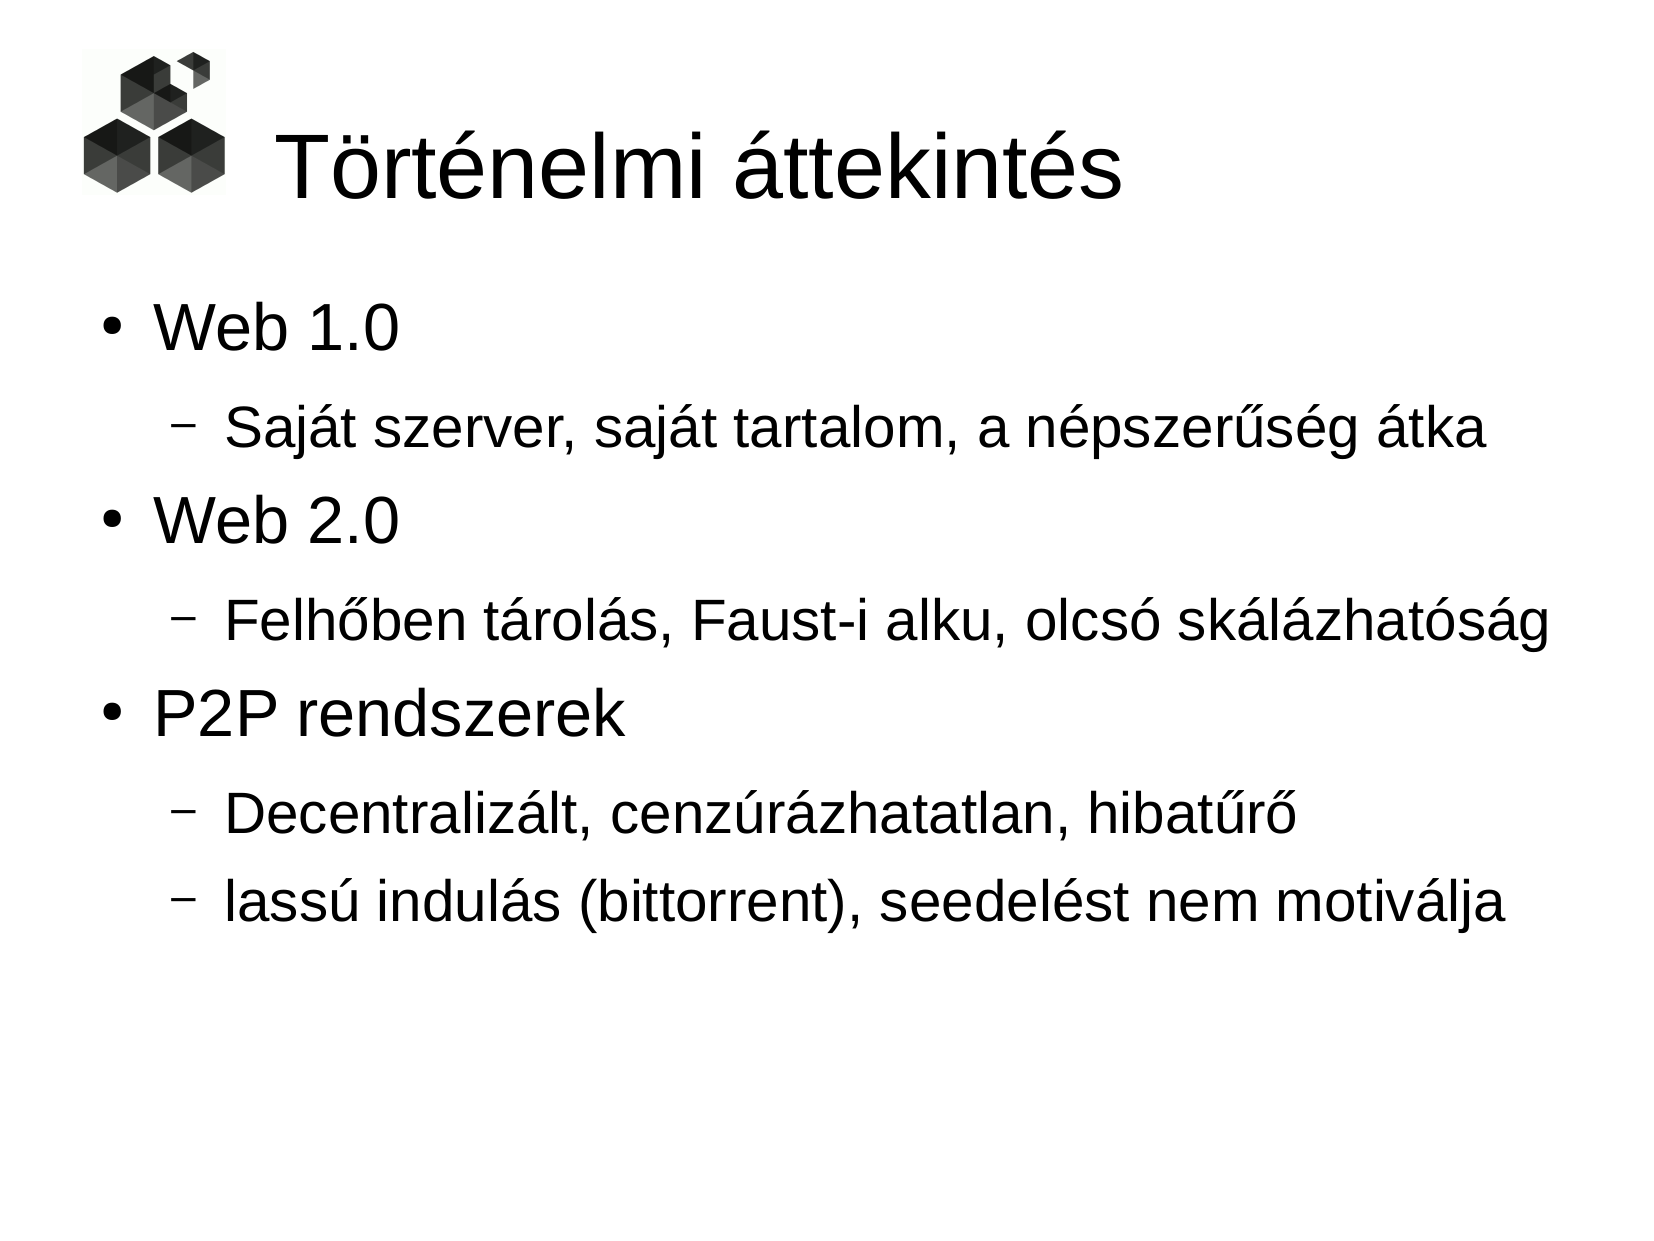

# Történelmi áttekintés
Web 1.0
Saját szerver, saját tartalom, a népszerűség átka
Web 2.0
Felhőben tárolás, Faust-i alku, olcsó skálázhatóság
P2P rendszerek
Decentralizált, cenzúrázhatatlan, hibatűrő
lassú indulás (bittorrent), seedelést nem motiválja